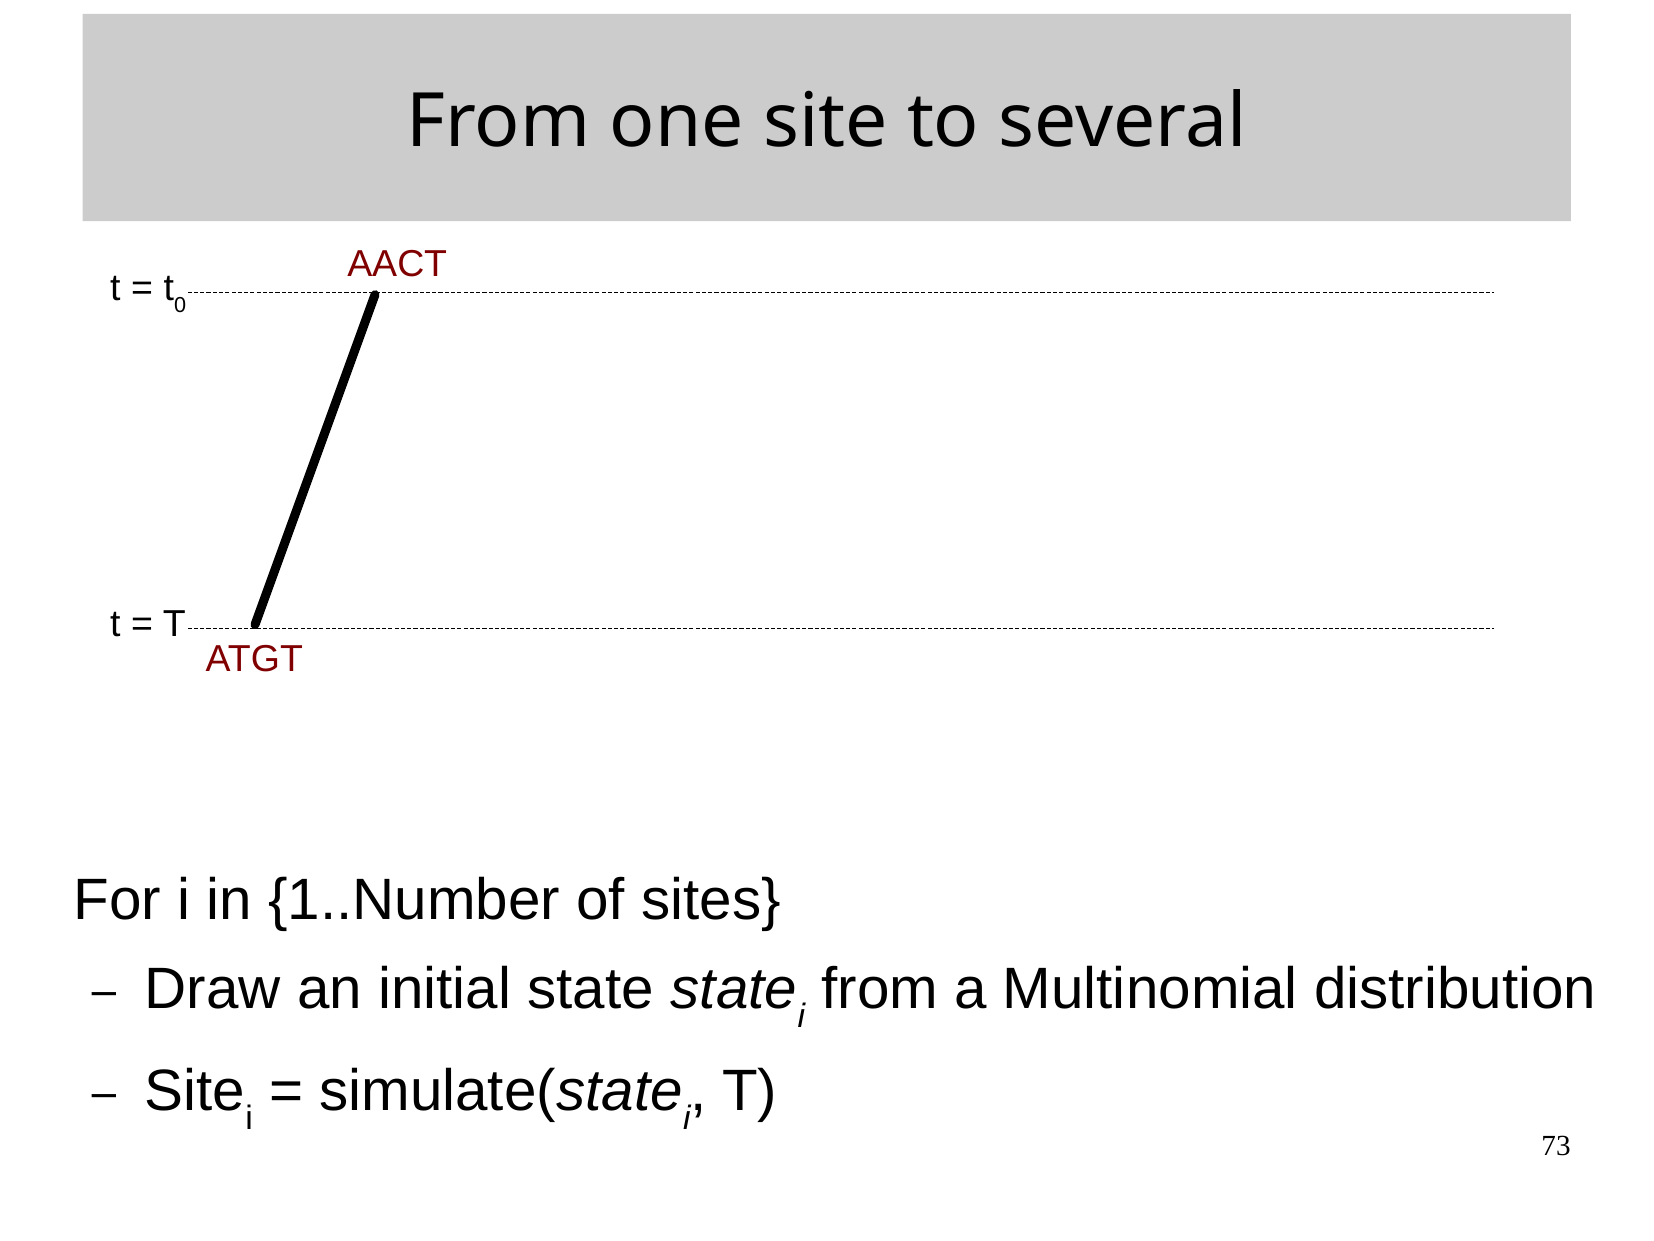

# From one site to several
AACT
t = t0
t = T
ATGT
For i in {1..Number of sites}
Draw an initial state statei from a Multinomial distribution
Sitei = simulate(statei, T)
73